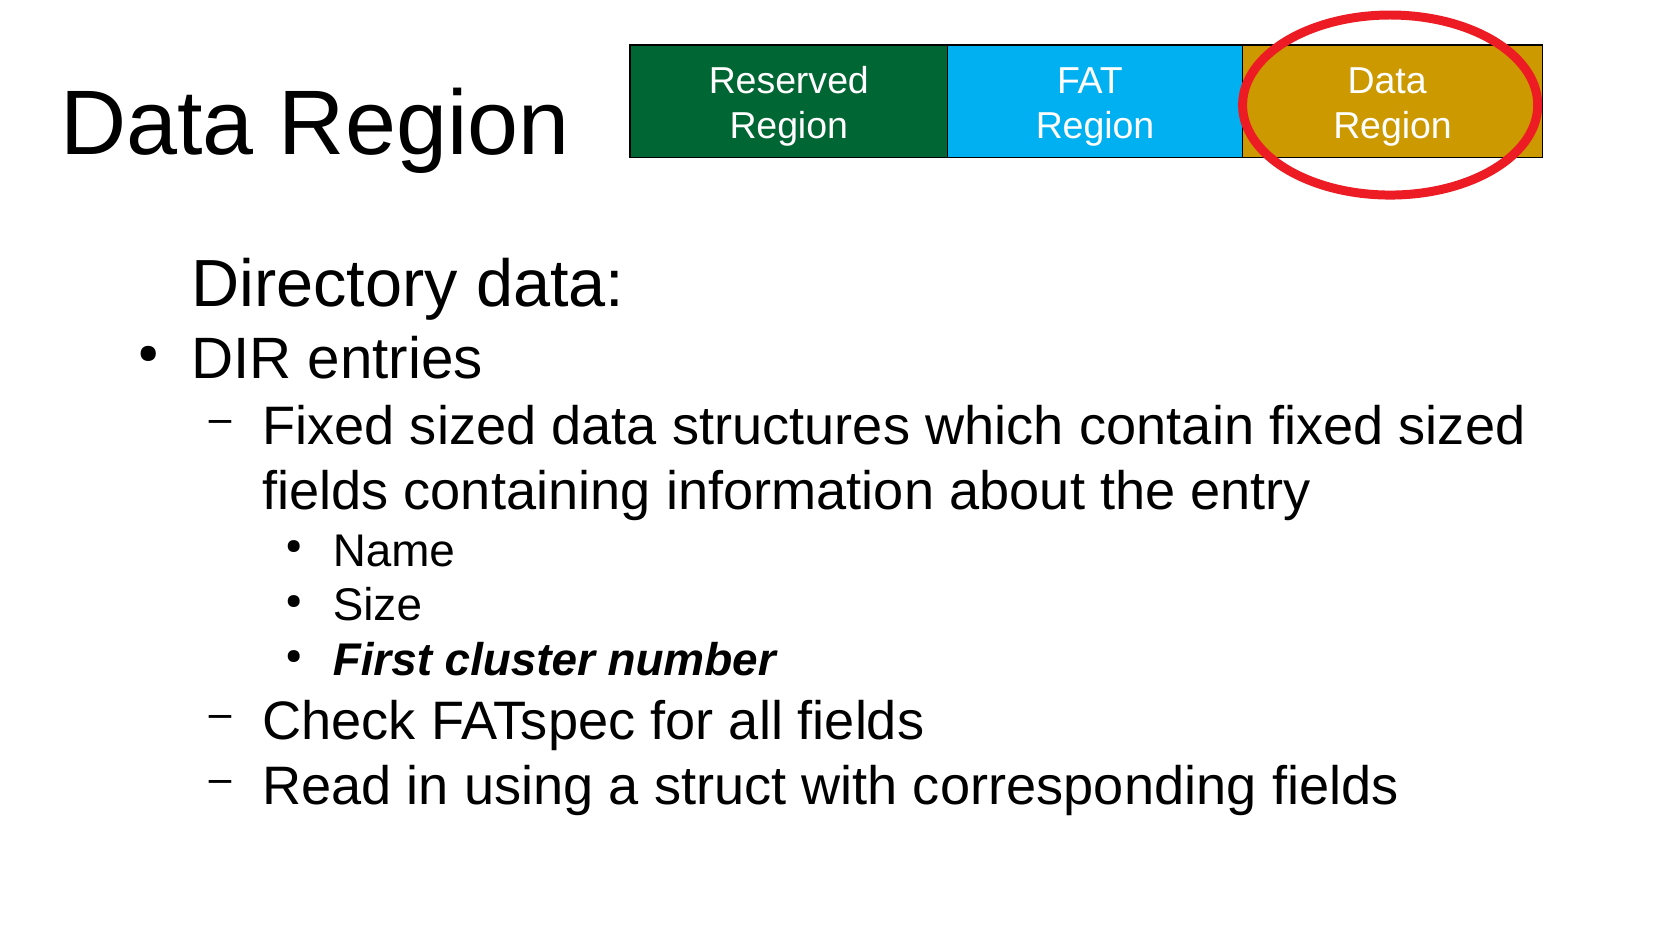

# Data Region
Reserved
Region
FAT
Region
Data
Region
Directory data:
DIR entries
Fixed sized data structures which contain fixed sized fields containing information about the entry
Name
Size
First cluster number
Check FATspec for all fields
Read in using a struct with corresponding fields